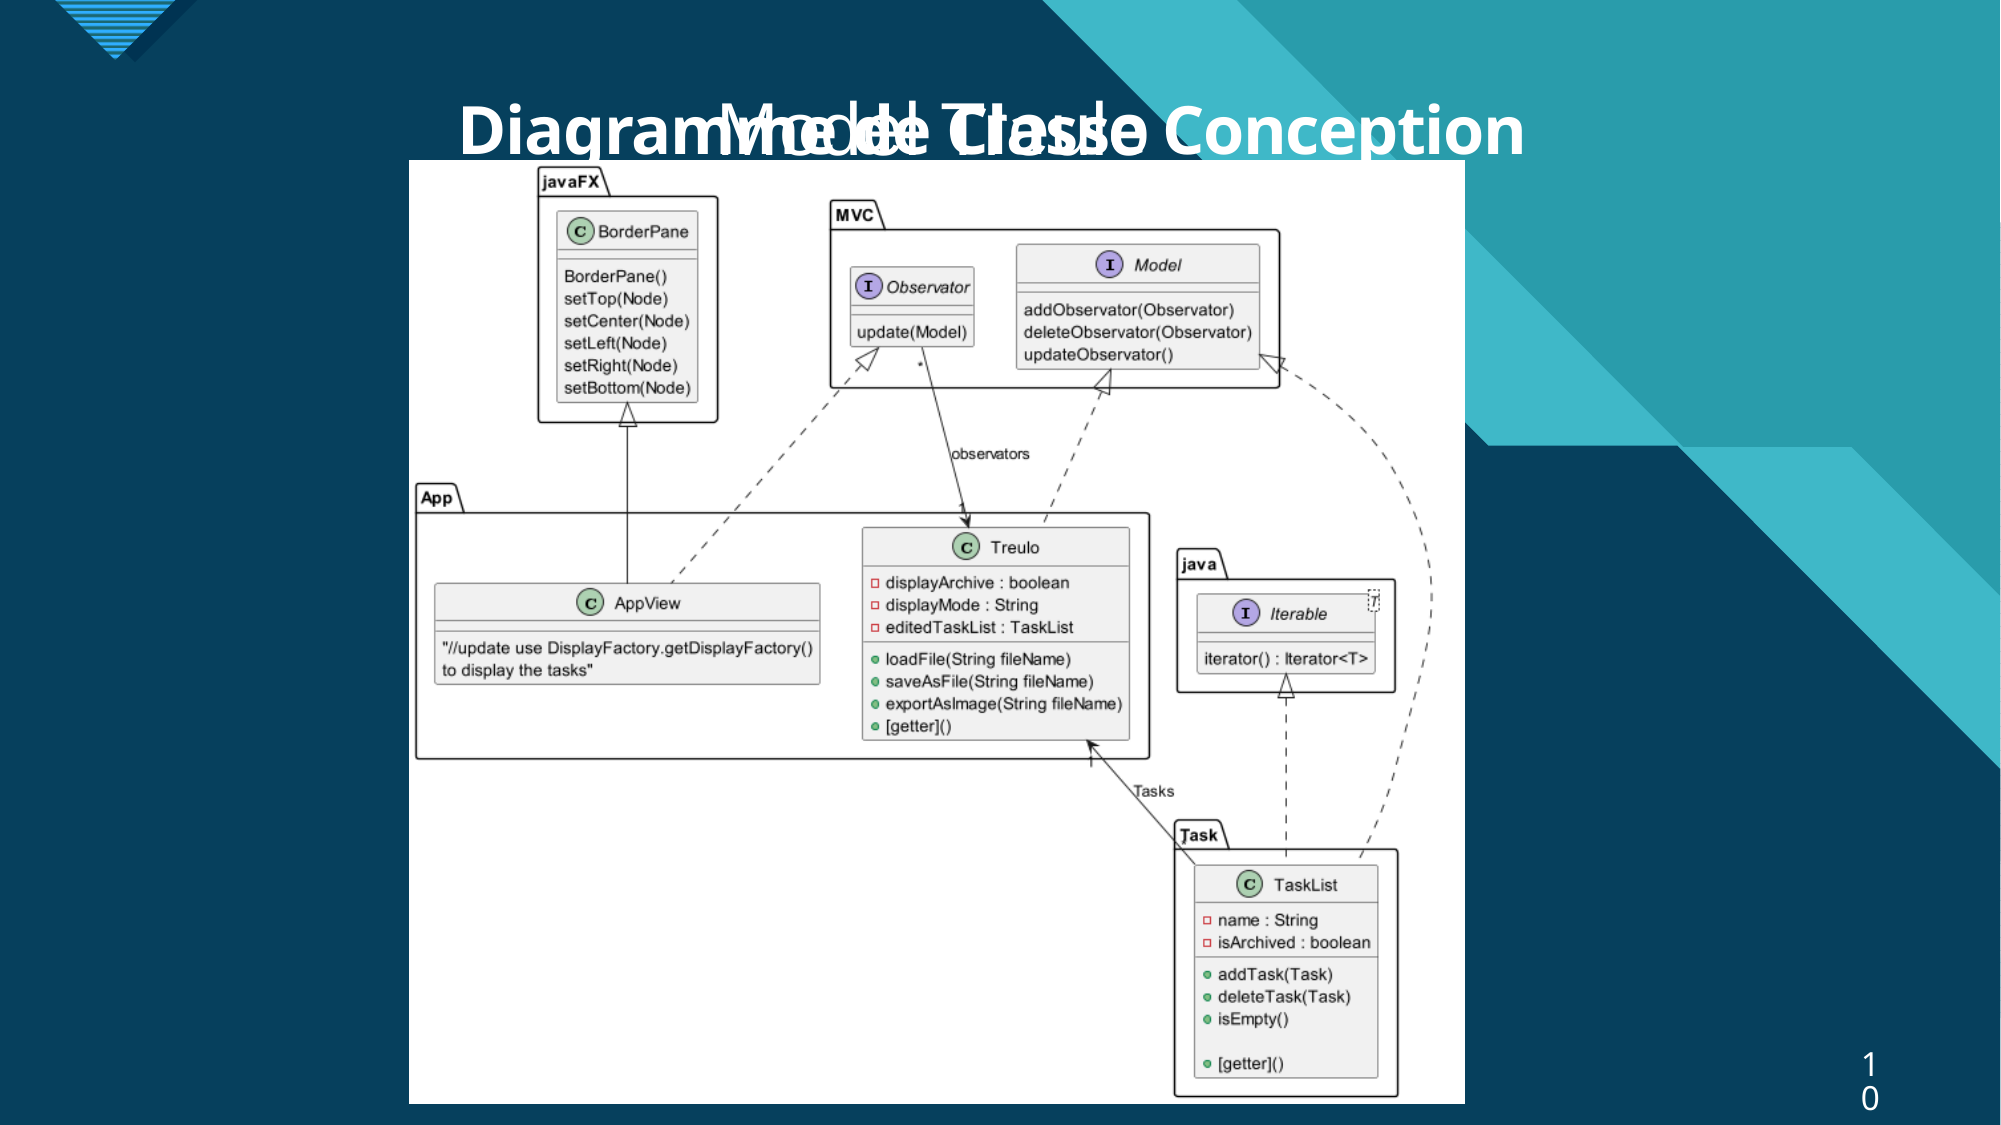

Model Treulo
# Diagramme de Classe Conception